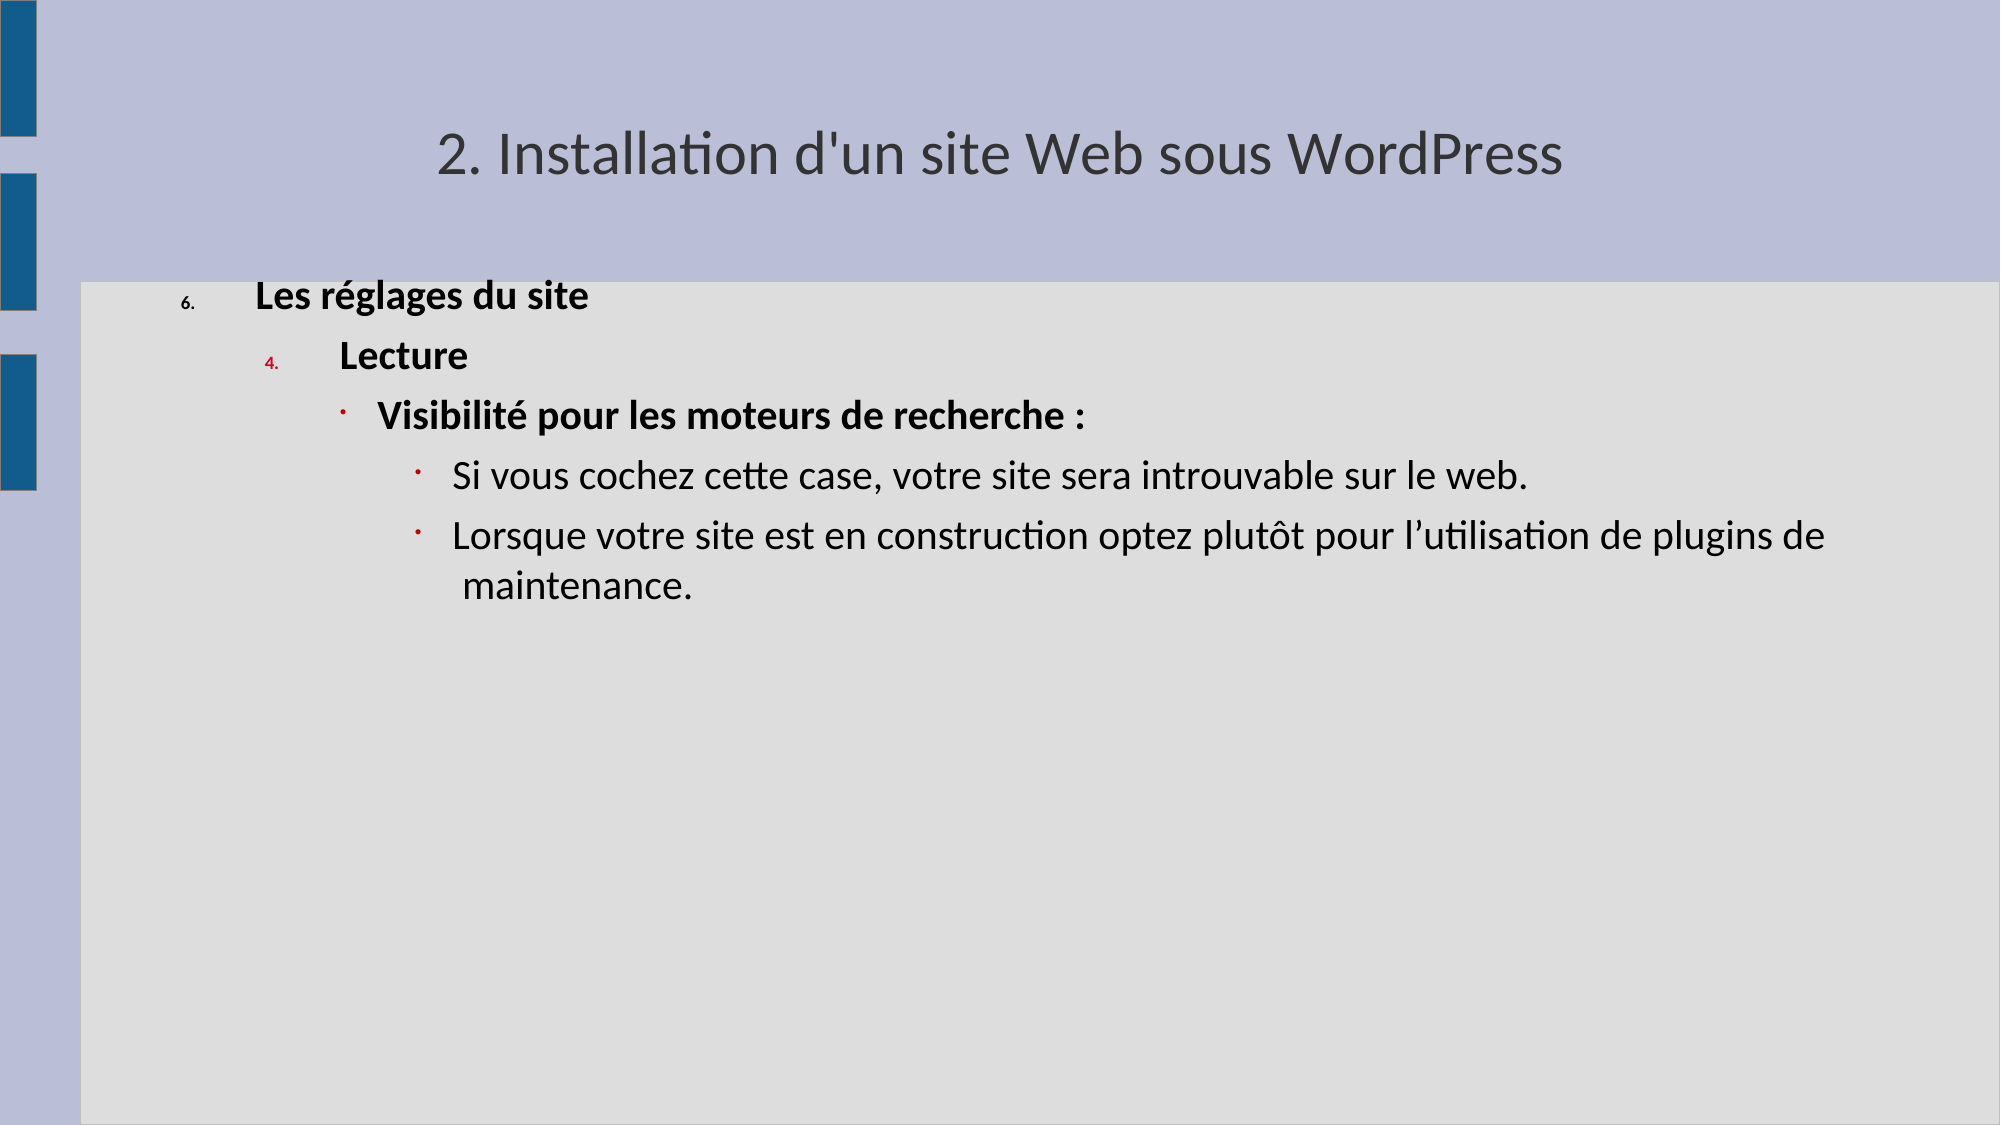

# 2. Installation d'un site Web sous WordPress
Les réglages du site
Lecture
Visibilité pour les moteurs de recherche :
Si vous cochez cette case, votre site sera introuvable sur le web.
Lorsque votre site est en construction optez plutôt pour l’utilisation de plugins de maintenance.